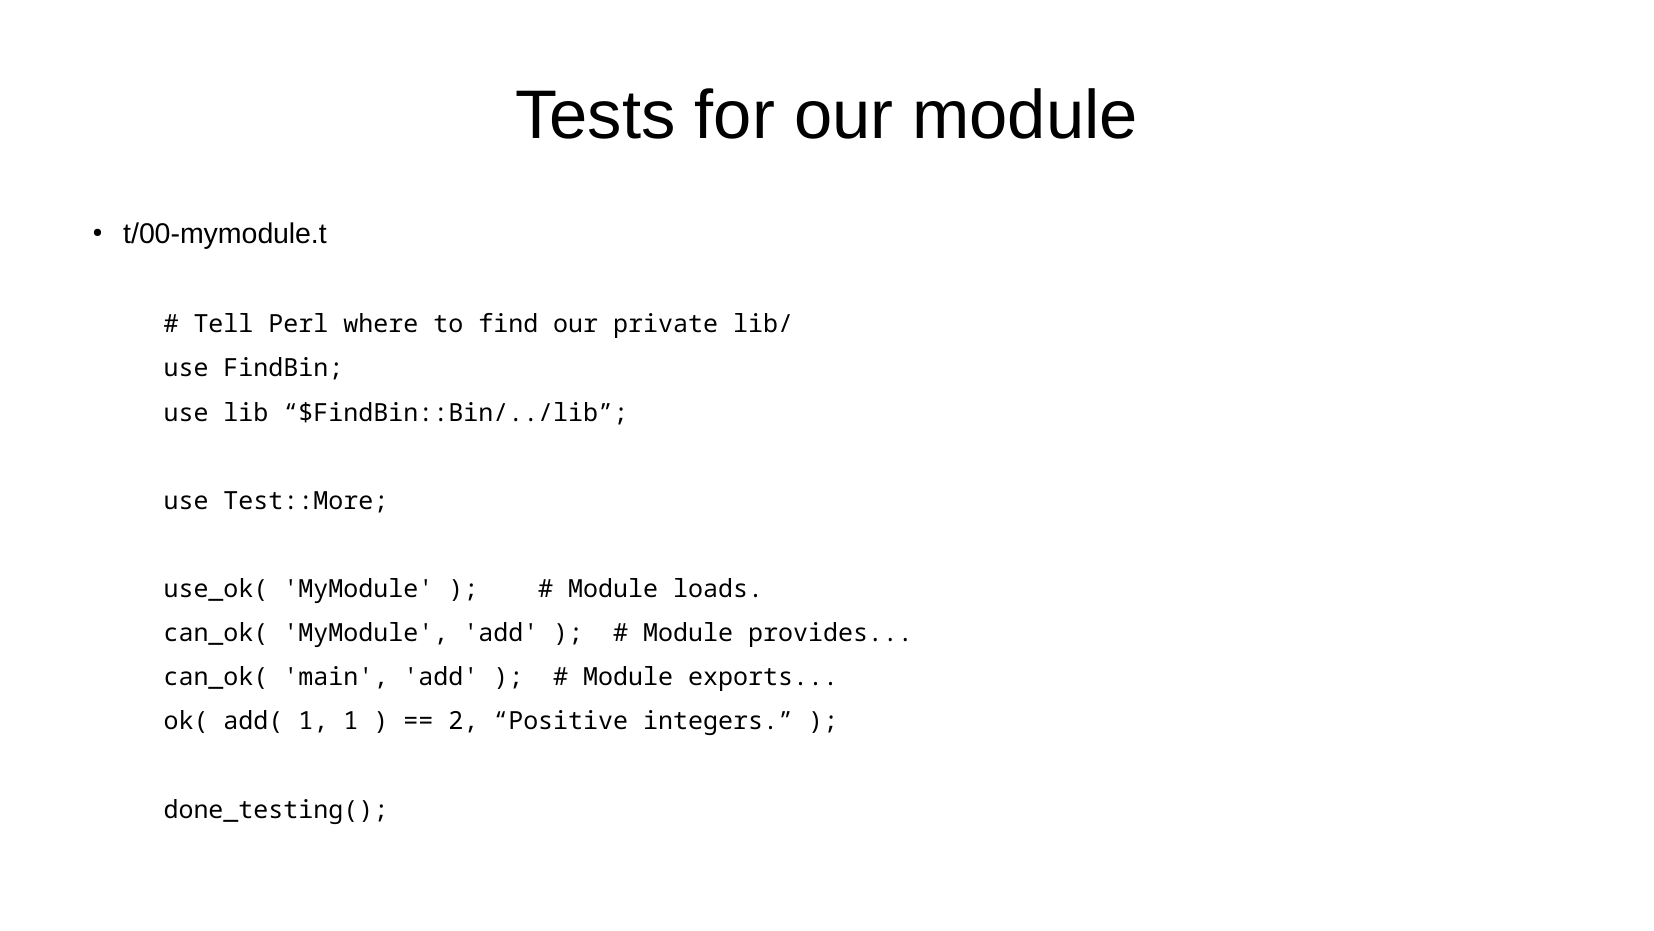

# Tests for our module
t/00-mymodule.t
# Tell Perl where to find our private lib/
use FindBin;
use lib “$FindBin::Bin/../lib”;
use Test::More;
use_ok( 'MyModule' ); # Module loads.
can_ok( 'MyModule', 'add' ); # Module provides...
can_ok( 'main', 'add' ); # Module exports...
ok( add( 1, 1 ) == 2, “Positive integers.” );
done_testing();